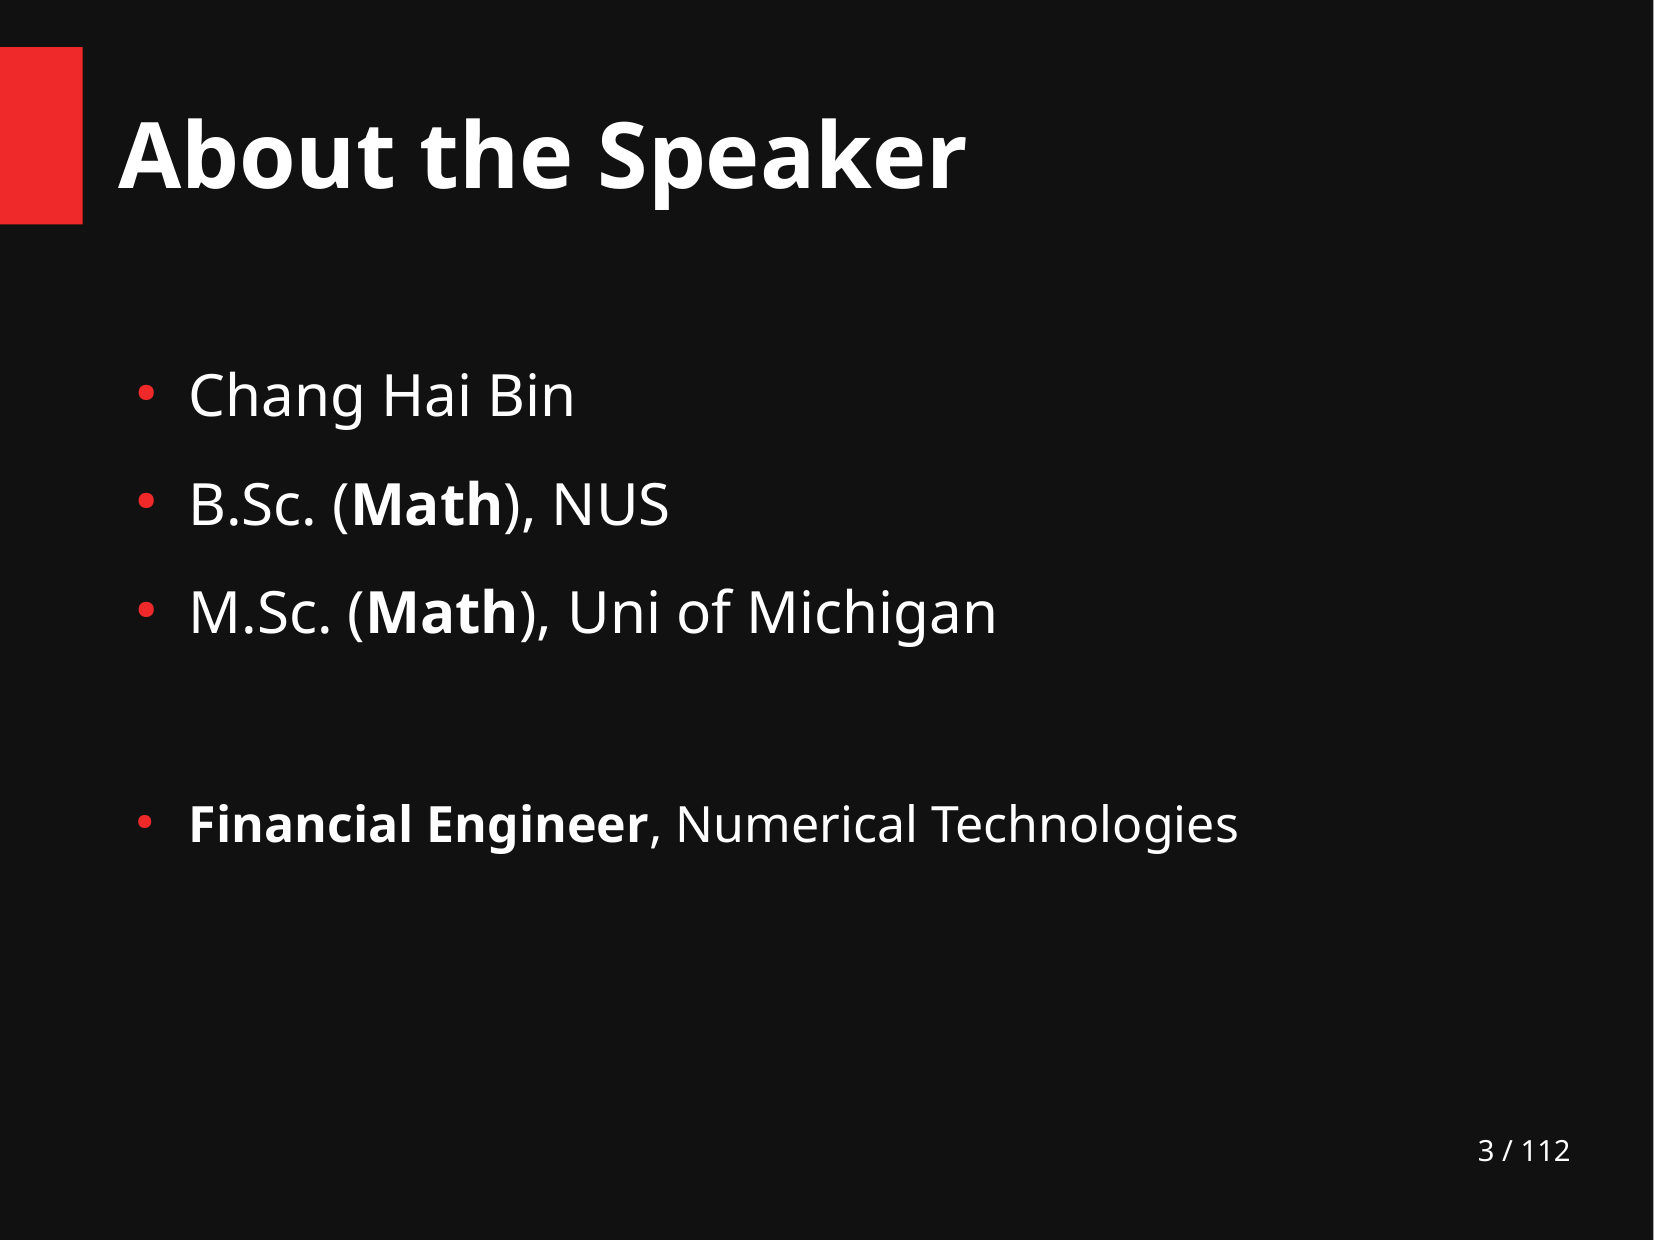

# About the Speaker
Chang Hai Bin
B.Sc. (Math), NUS
M.Sc. (Math), Uni of Michigan
Financial Engineer, Numerical Technologies
3